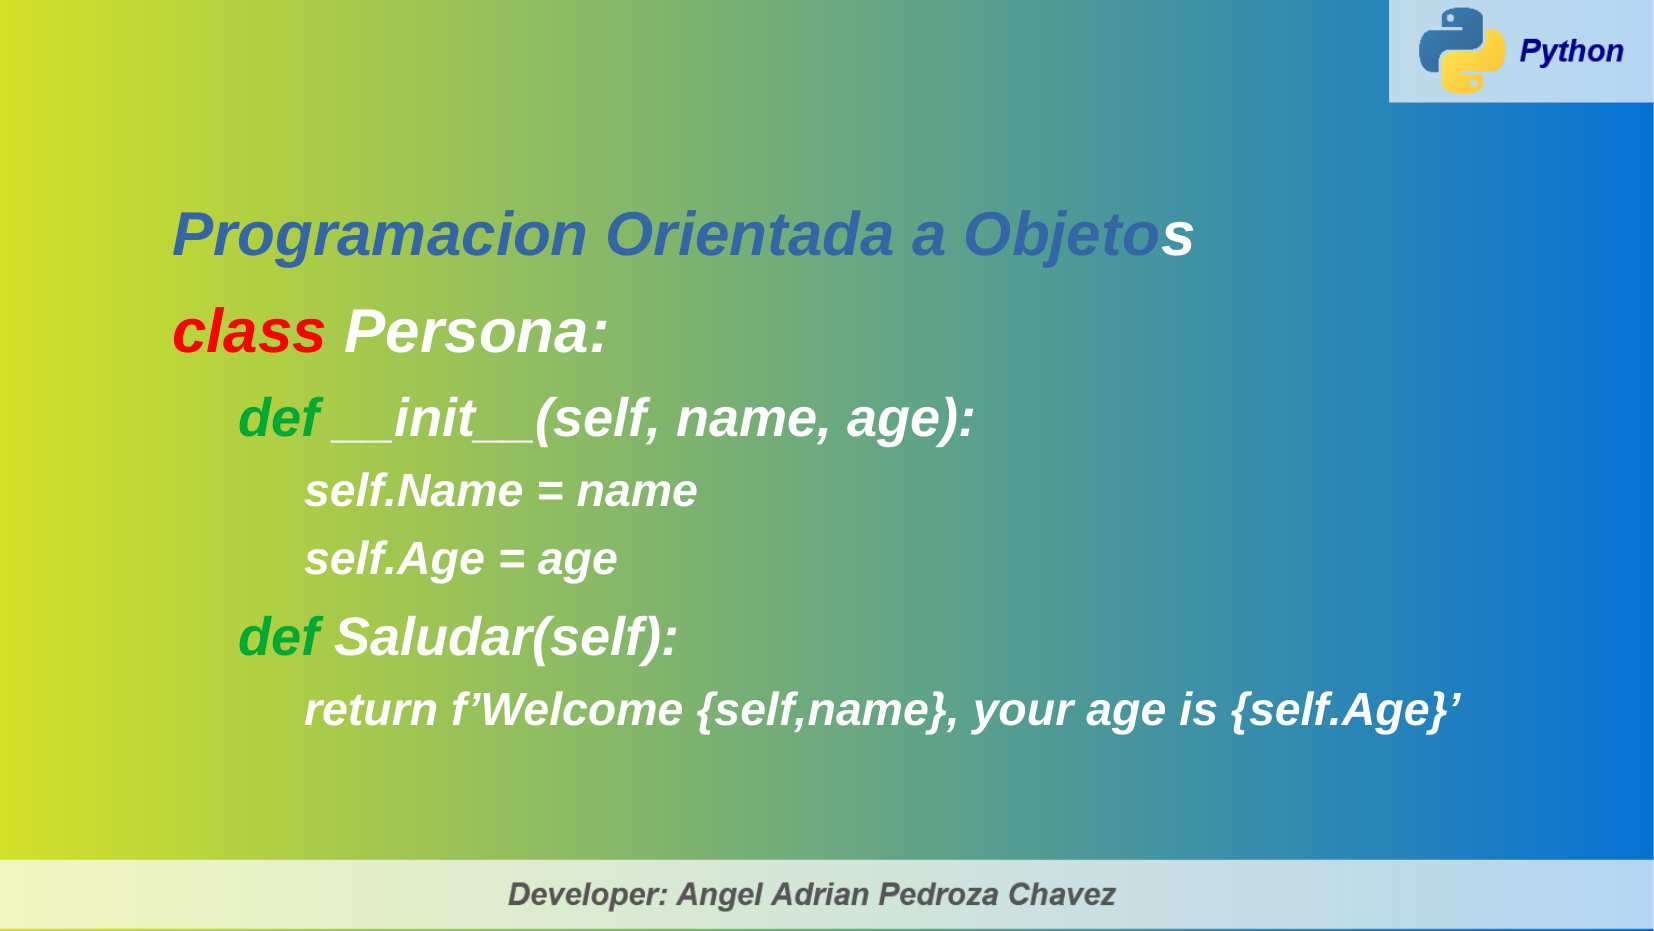

# Programacion Orientada a Objetos
class Persona:
def __init__(self, name, age):
self.Name = name
self.Age = age
def Saludar(self):
return f’Welcome {self,name}, your age is {self.Age}’